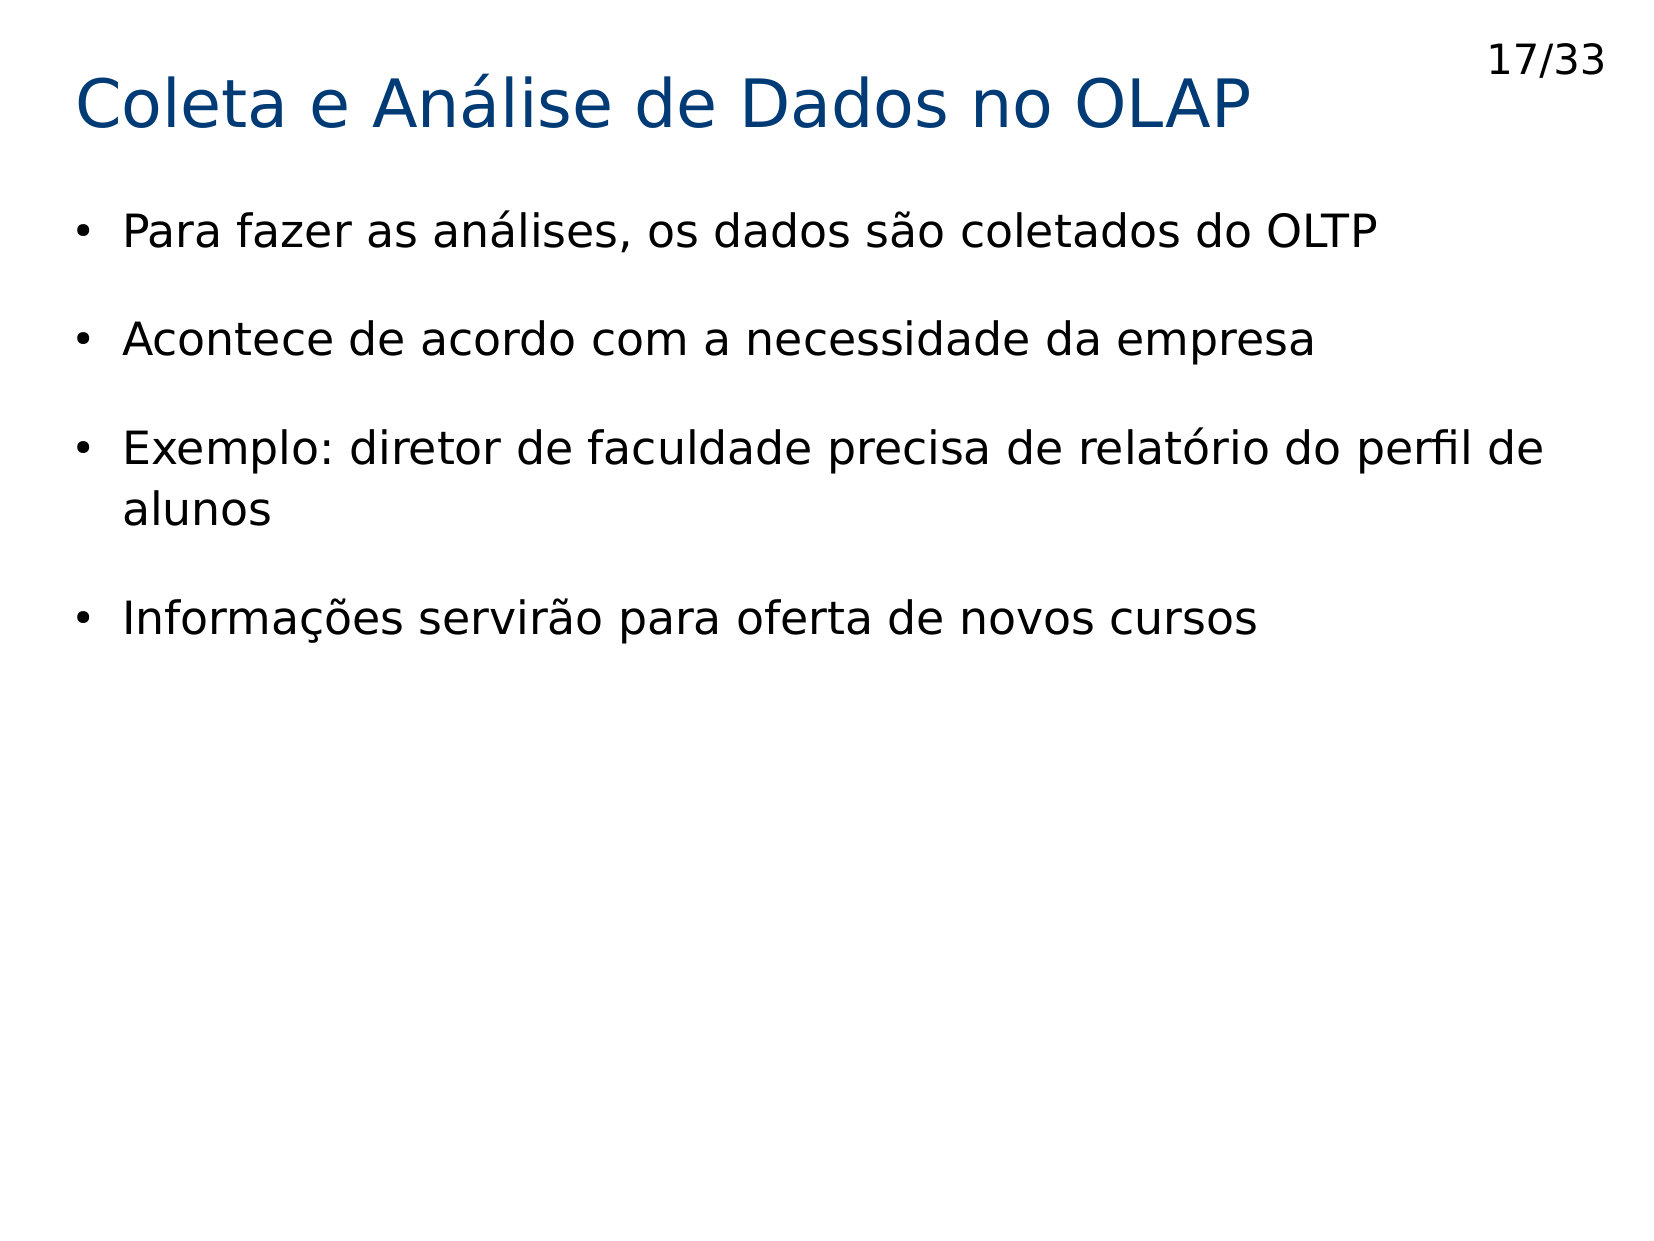

# Coleta e Análise de Dados no OLAP
17
Para fazer as análises, os dados são coletados do OLTP
Acontece de acordo com a necessidade da empresa
Exemplo: diretor de faculdade precisa de relatório do perfil de alunos
Informações servirão para oferta de novos cursos